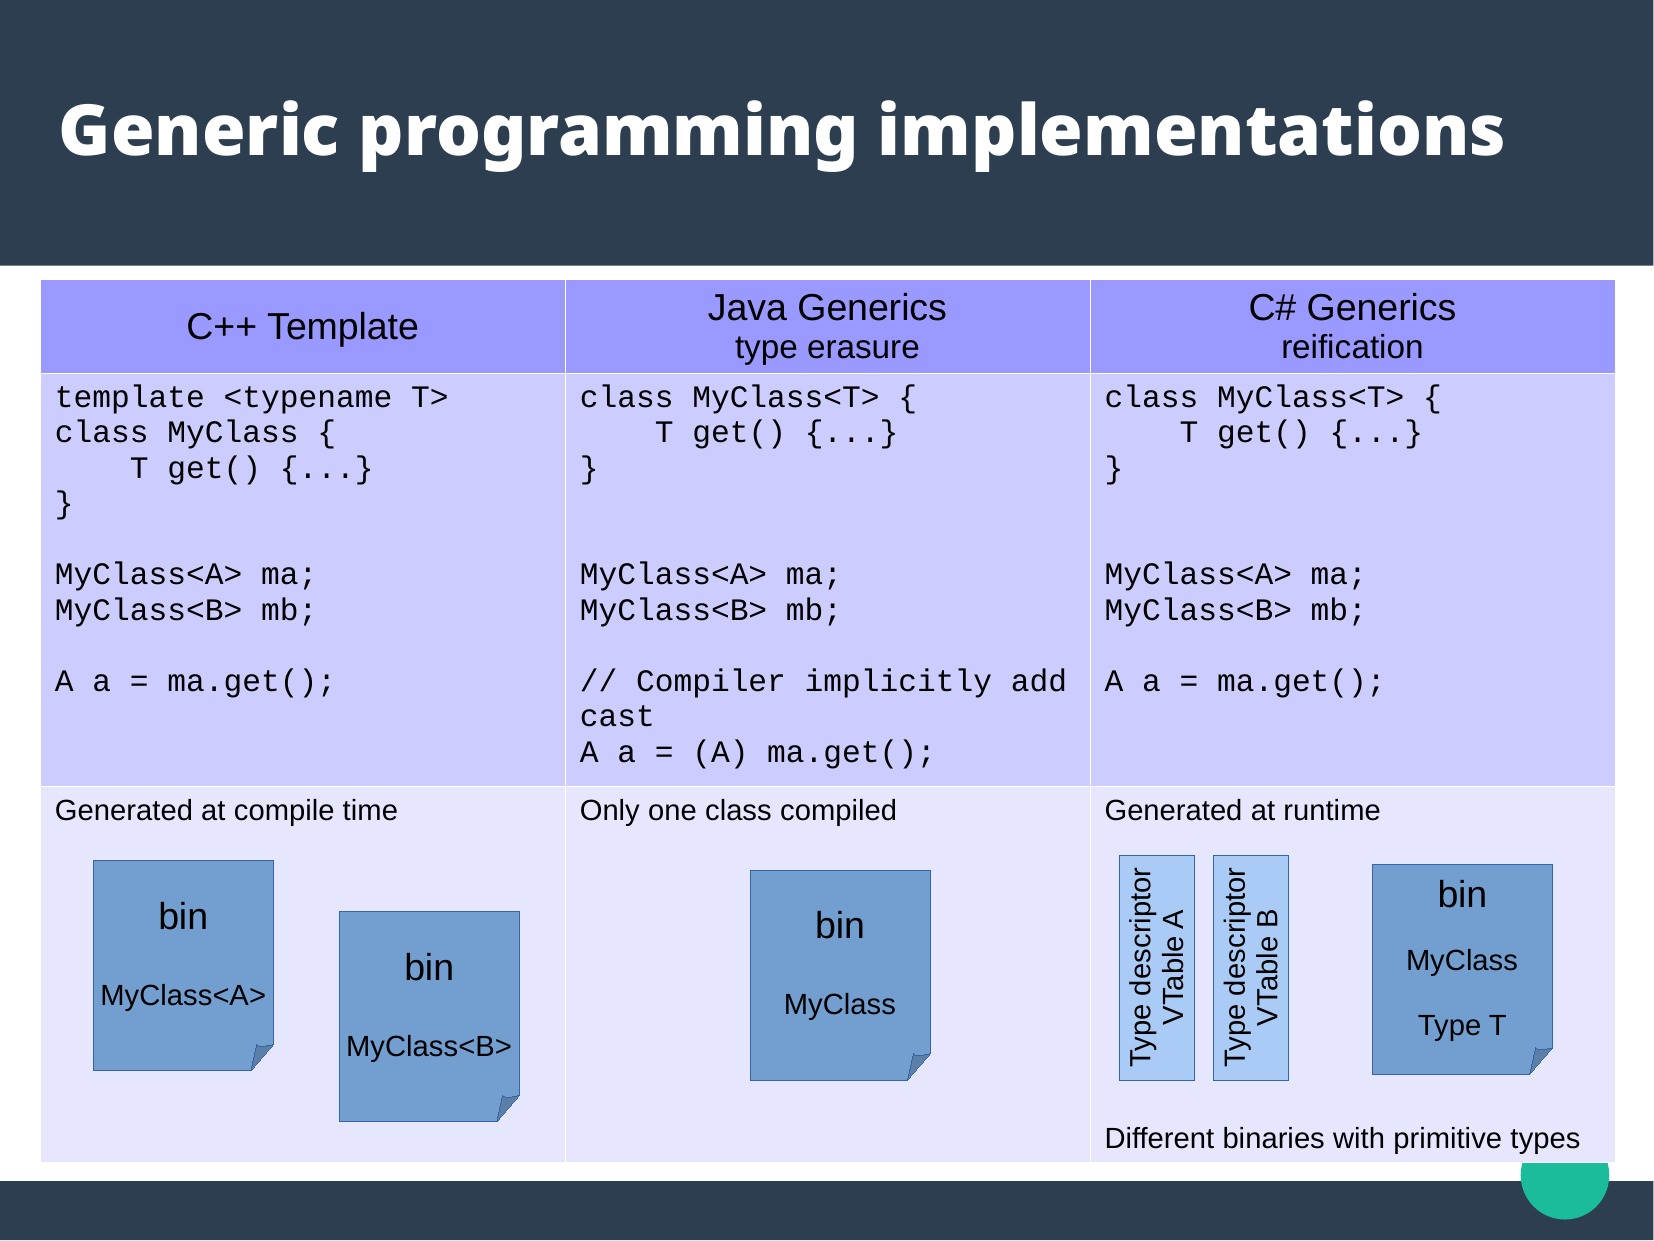

# Generic programming implementations
| C++ Template | Java Generics type erasure | C# Generics reification |
| --- | --- | --- |
| template <typename T> class MyClass { T get() {...} } MyClass<A> ma; MyClass<B> mb; A a = ma.get(); | class MyClass<T> { T get() {...} } MyClass<A> ma; MyClass<B> mb; // Compiler implicitly add cast A a = (A) ma.get(); | class MyClass<T> { T get() {...} } MyClass<A> ma; MyClass<B> mb; A a = ma.get(); |
| Generated at compile time | Only one class compiled | Generated at runtime Different binaries with primitive types |
bin
MyClass<A>
bin
MyClass
Type T
bin
MyClass
bin
MyClass<B>
Type descriptor
VTable A
Type descriptor
VTable B